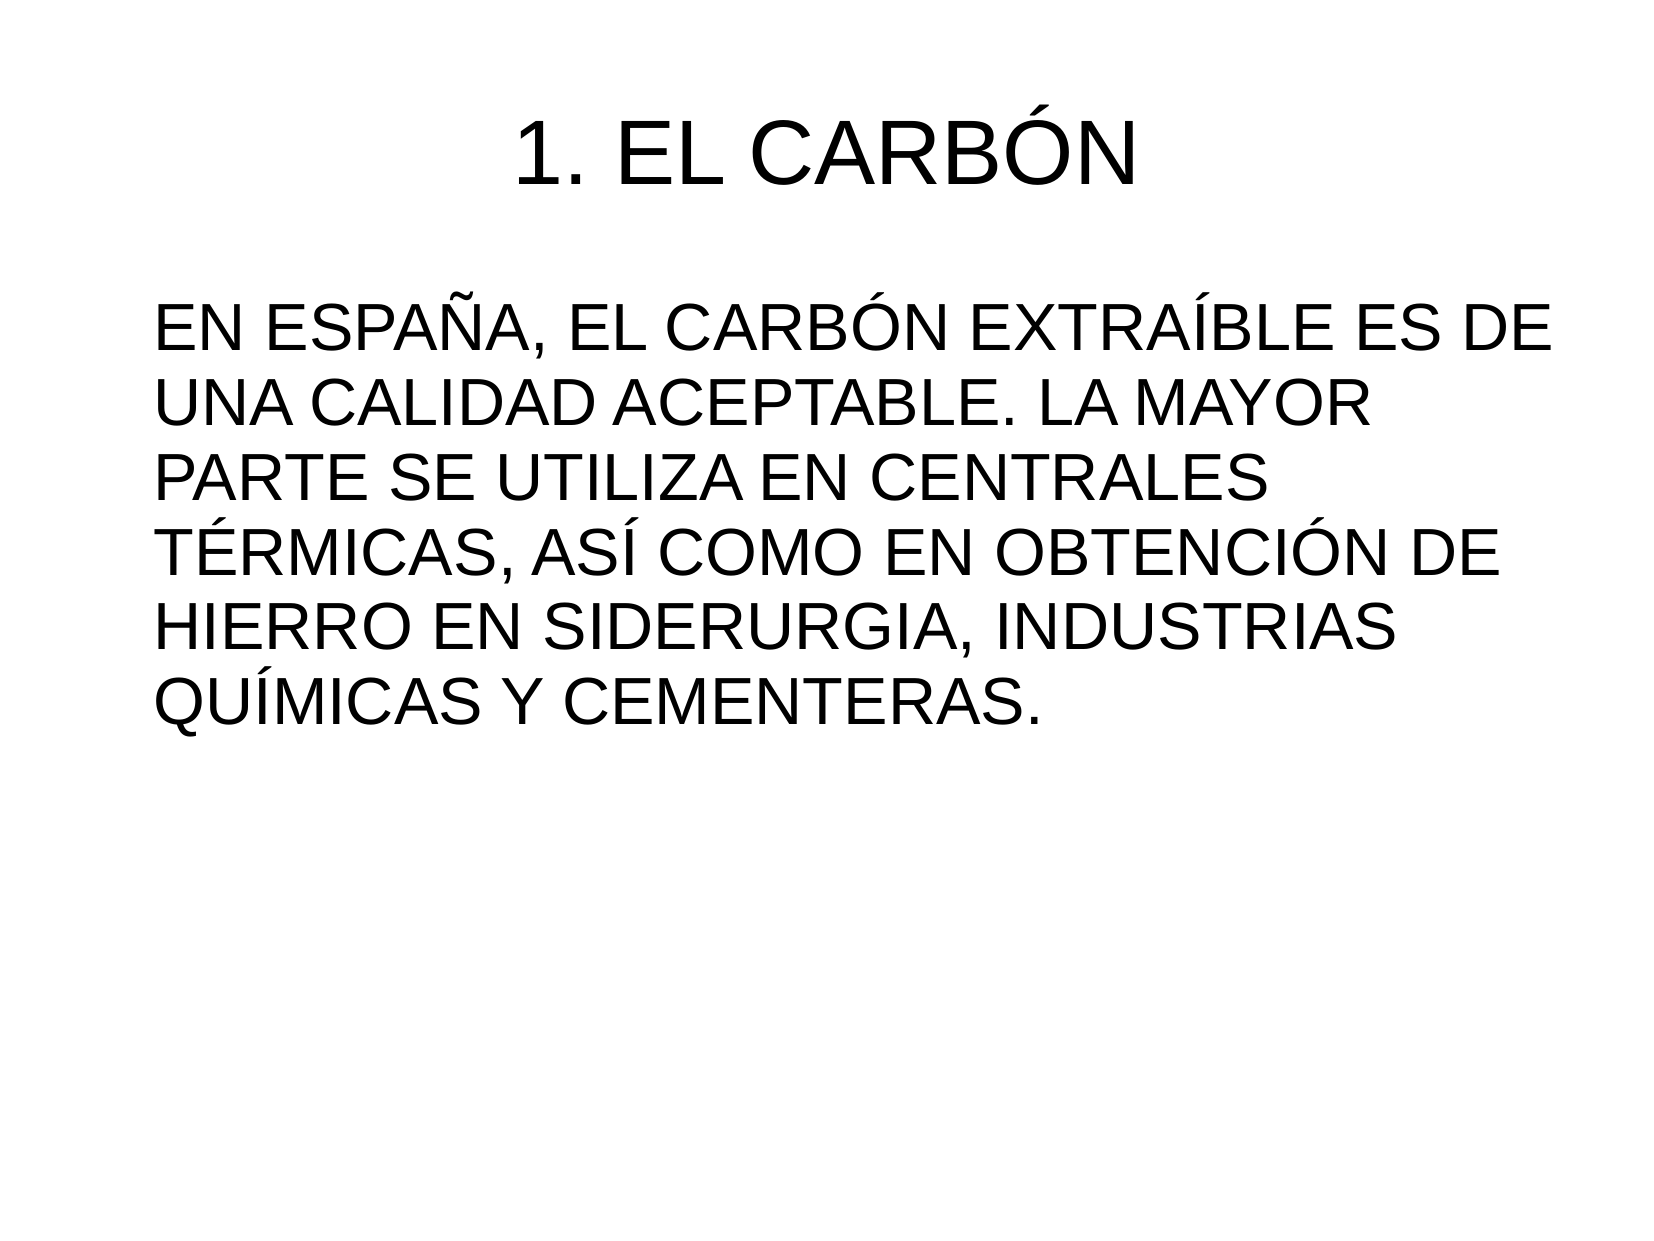

# 1. EL CARBÓN
EN ESPAÑA, EL CARBÓN EXTRAÍBLE ES DE UNA CALIDAD ACEPTABLE. LA MAYOR PARTE SE UTILIZA EN CENTRALES TÉRMICAS, ASÍ COMO EN OBTENCIÓN DE HIERRO EN SIDERURGIA, INDUSTRIAS QUÍMICAS Y CEMENTERAS.